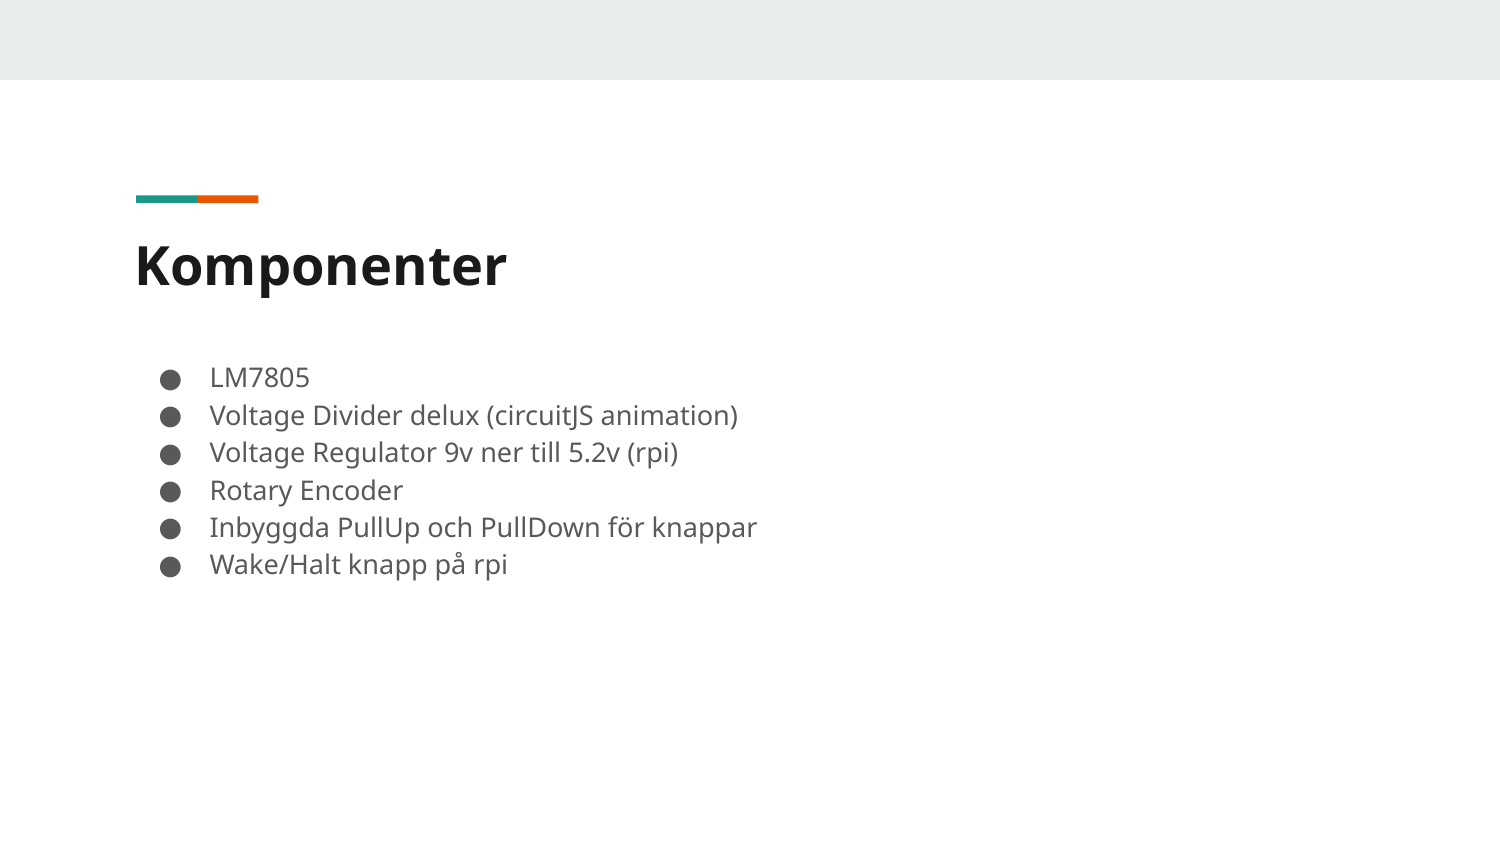

# Komponenter
LM7805
Voltage Divider delux (circuitJS animation)
Voltage Regulator 9v ner till 5.2v (rpi)
Rotary Encoder
Inbyggda PullUp och PullDown för knappar
Wake/Halt knapp på rpi